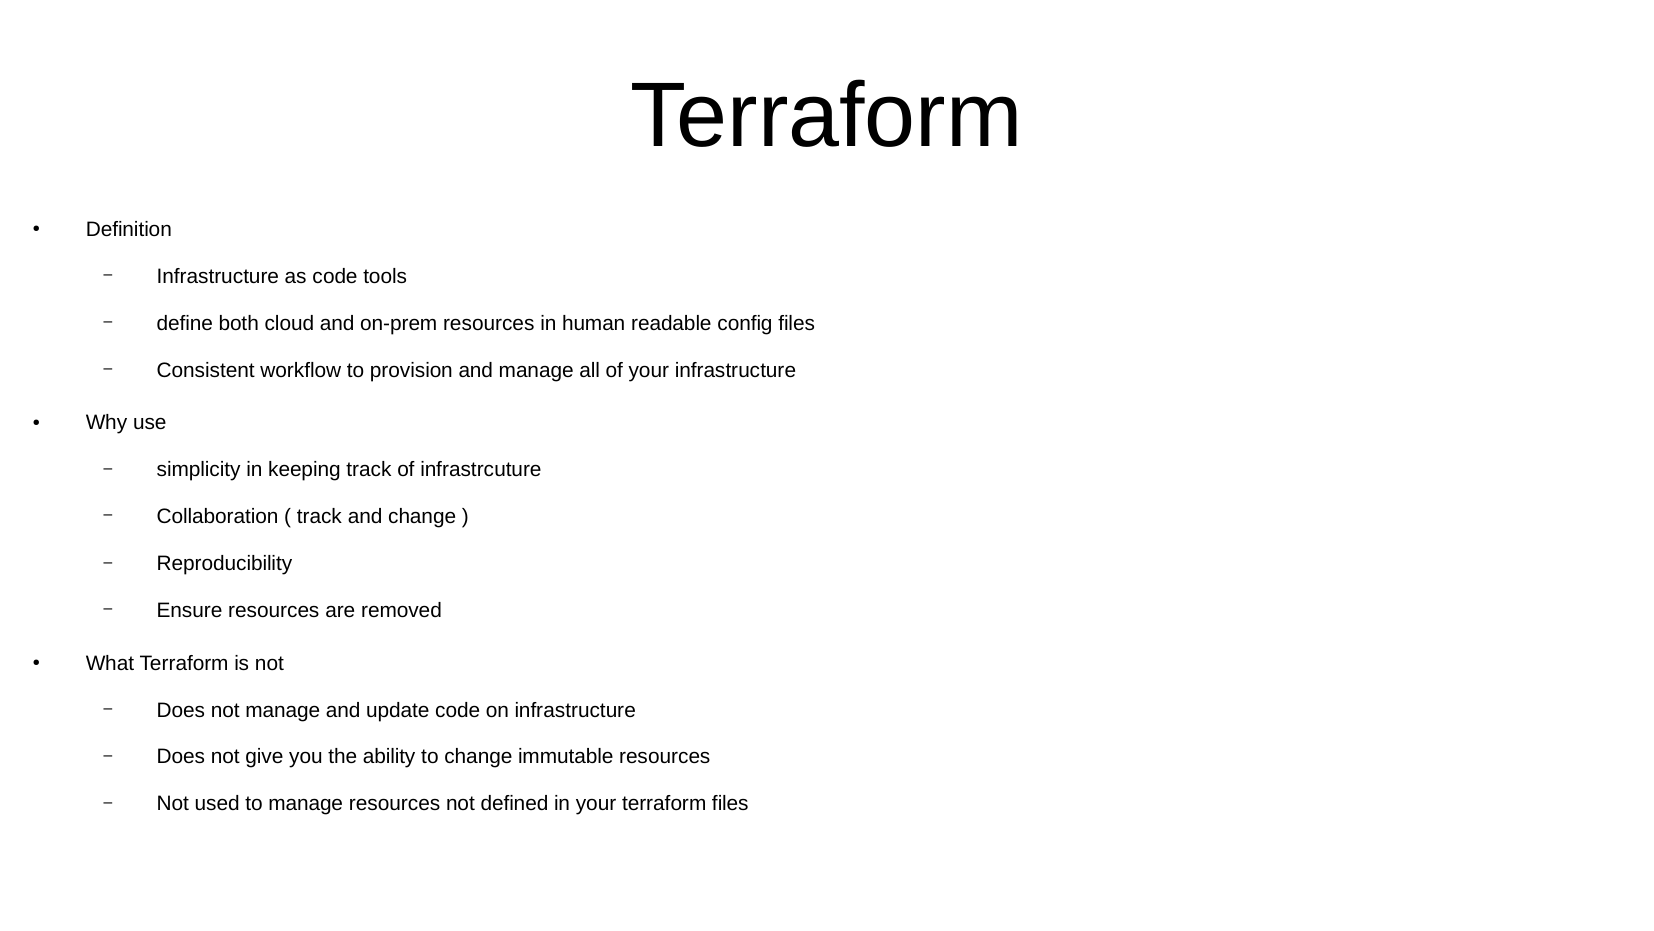

# Terraform
Definition
Infrastructure as code tools
define both cloud and on-prem resources in human readable config files
Consistent workflow to provision and manage all of your infrastructure
Why use
simplicity in keeping track of infrastrcuture
Collaboration ( track and change )
Reproducibility
Ensure resources are removed
What Terraform is not
Does not manage and update code on infrastructure
Does not give you the ability to change immutable resources
Not used to manage resources not defined in your terraform files